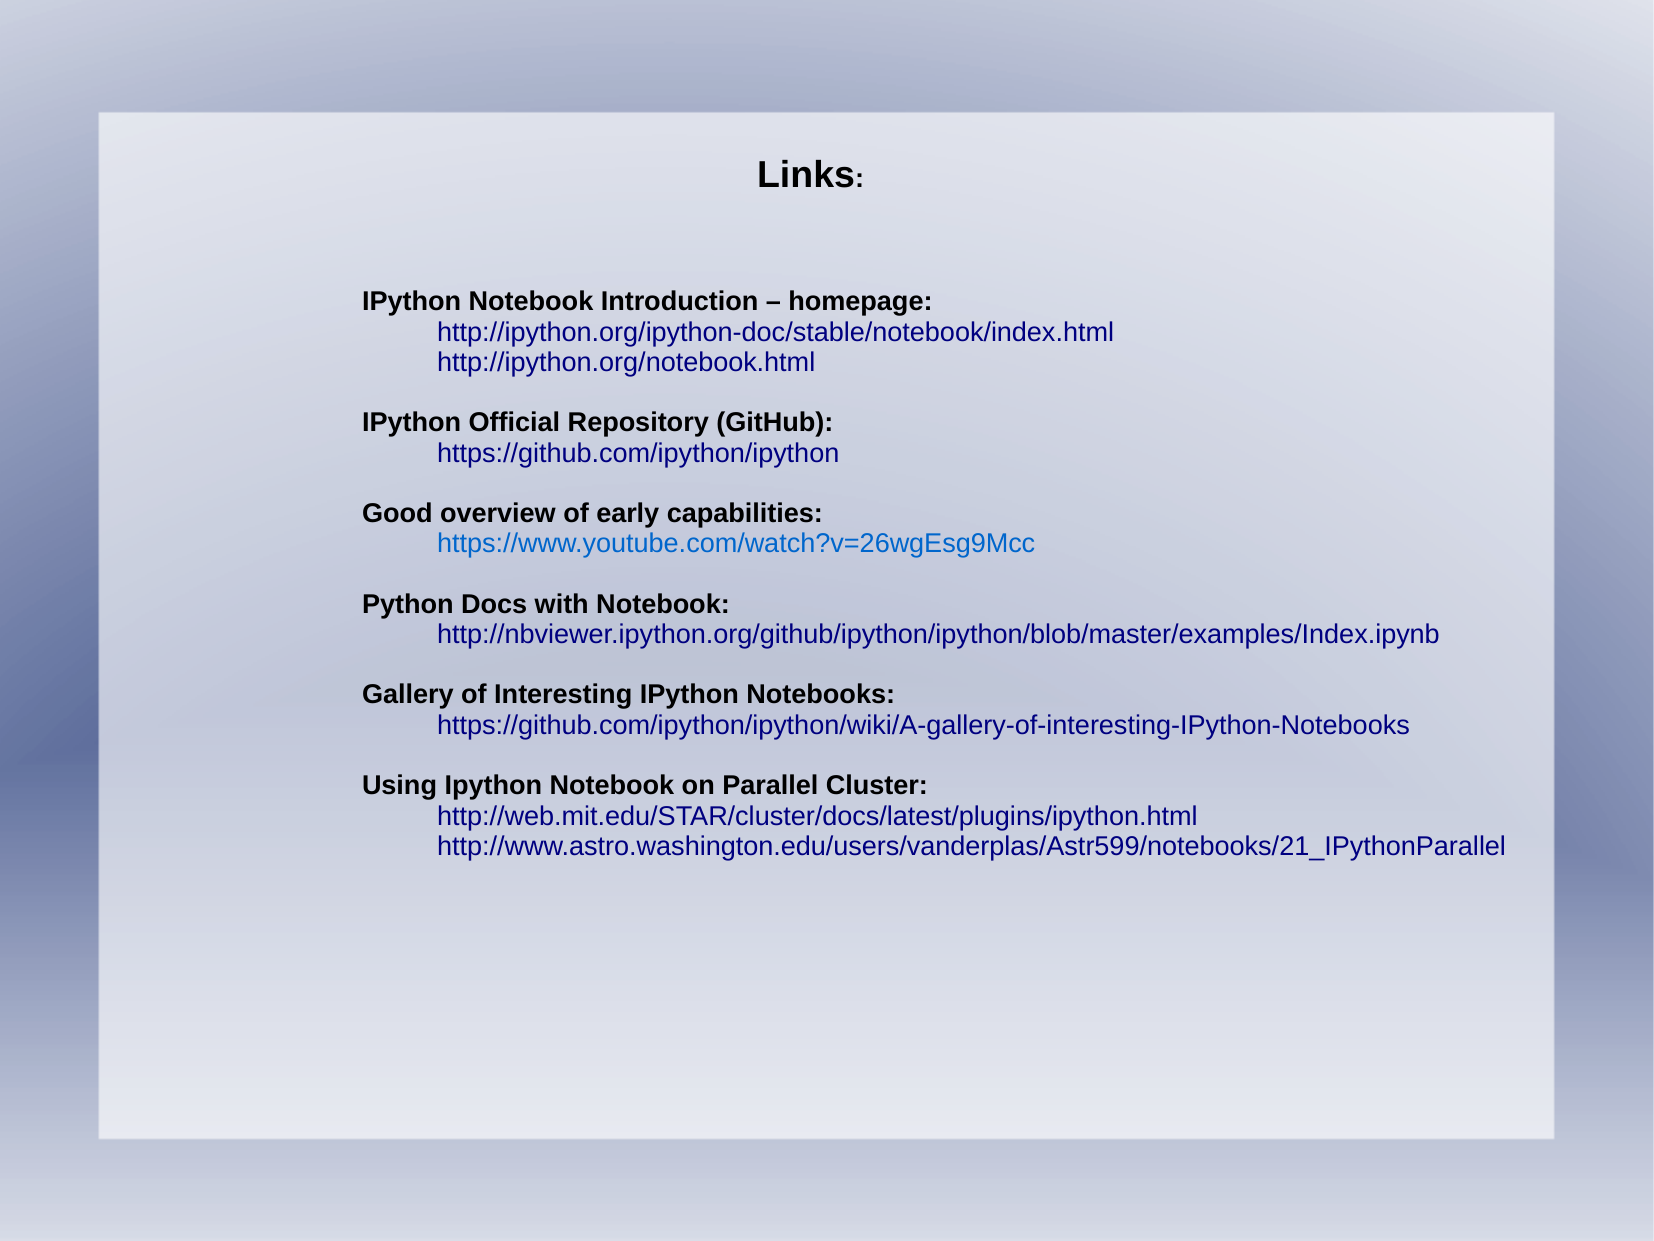

Links:
IPython Notebook Introduction – homepage:
	http://ipython.org/ipython-doc/stable/notebook/index.html
	http://ipython.org/notebook.html
IPython Official Repository (GitHub):
	https://github.com/ipython/ipython
Good overview of early capabilities:
	https://www.youtube.com/watch?v=26wgEsg9Mcc
Python Docs with Notebook:
	http://nbviewer.ipython.org/github/ipython/ipython/blob/master/examples/Index.ipynb
Gallery of Interesting IPython Notebooks:
	https://github.com/ipython/ipython/wiki/A-gallery-of-interesting-IPython-Notebooks
Using Ipython Notebook on Parallel Cluster:
	http://web.mit.edu/STAR/cluster/docs/latest/plugins/ipython.html
	http://www.astro.washington.edu/users/vanderplas/Astr599/notebooks/21_IPythonParallel